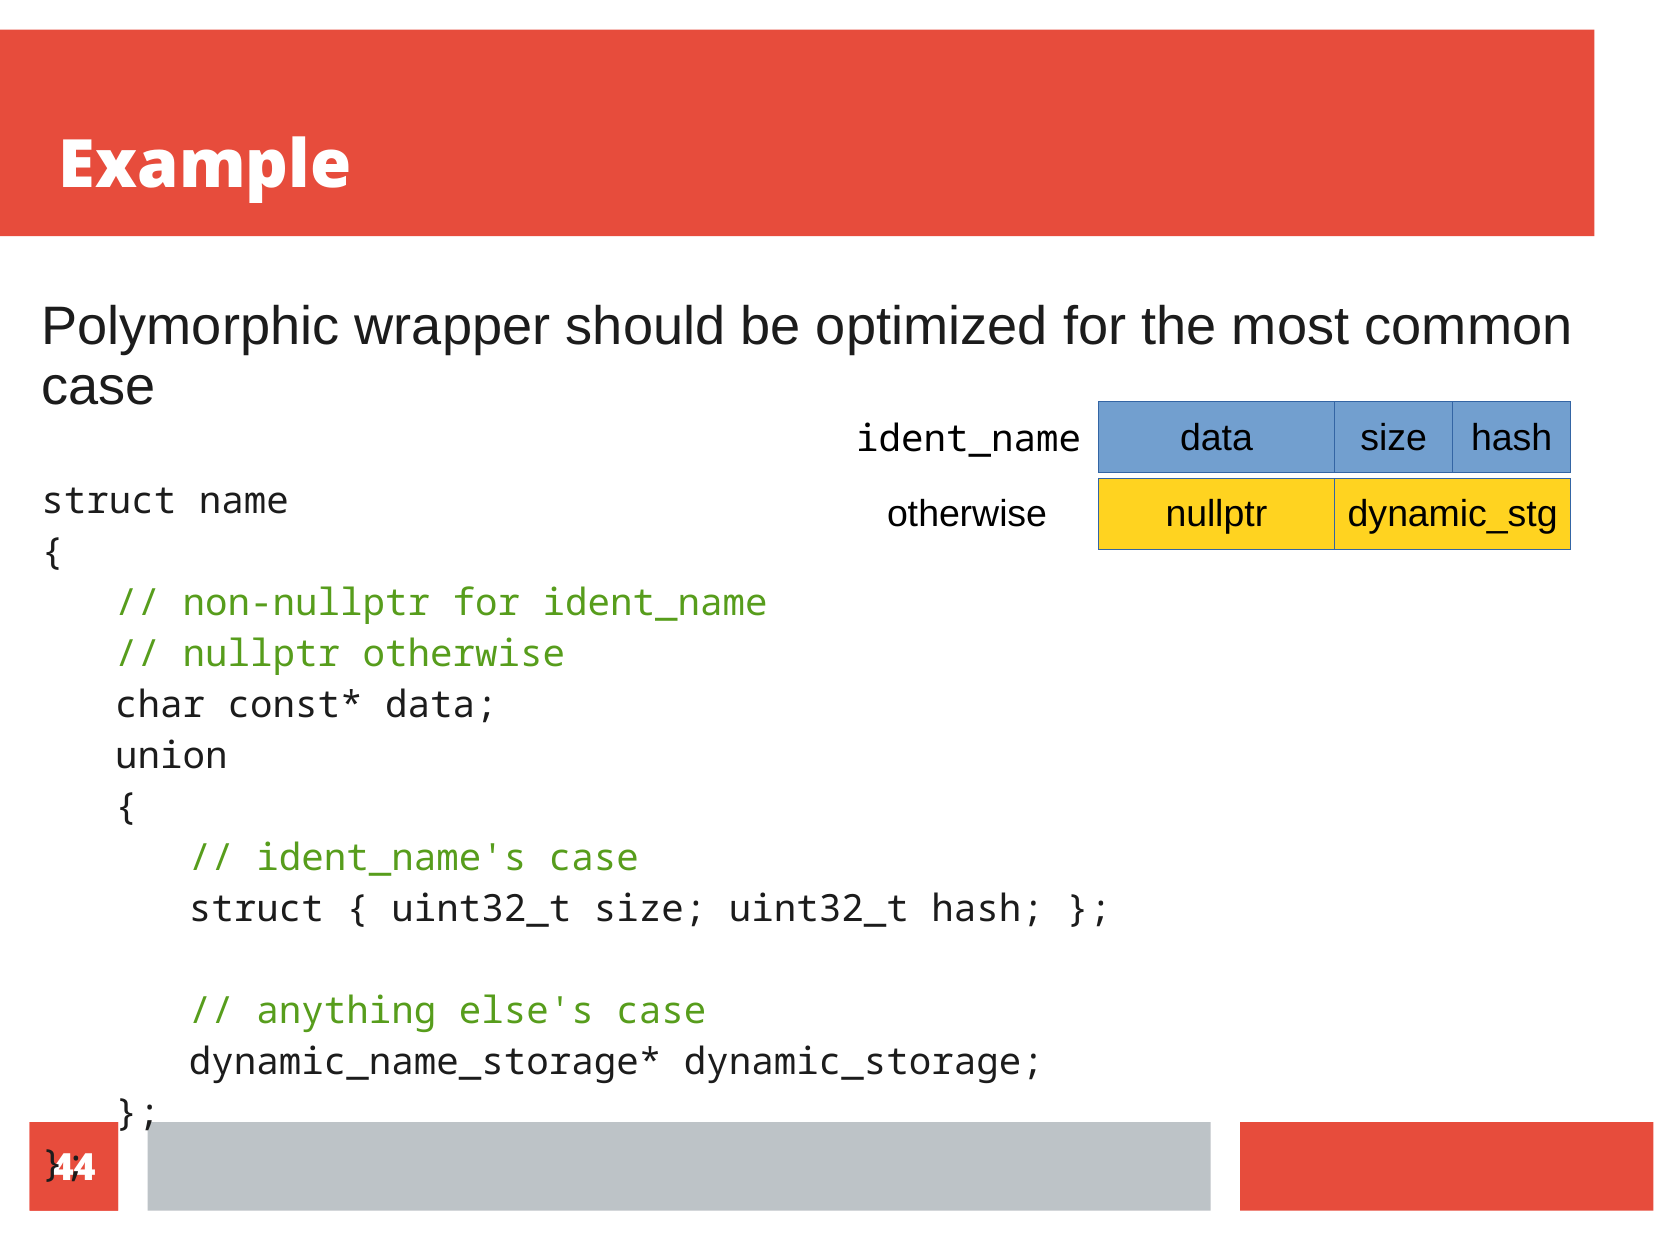

# Example
Polymorphic wrapper should be optimized for the most common case
struct name
{
	// non-nullptr for ident_name
	// nullptr otherwise
	char const* data;
	union
	{
		// ident_name's case
		struct { uint32_t size; uint32_t hash; };
		// anything else's case
		dynamic_name_storage* dynamic_storage;
	};
};
ident_name
data
size
hash
otherwise
nullptr
dynamic_stg
44